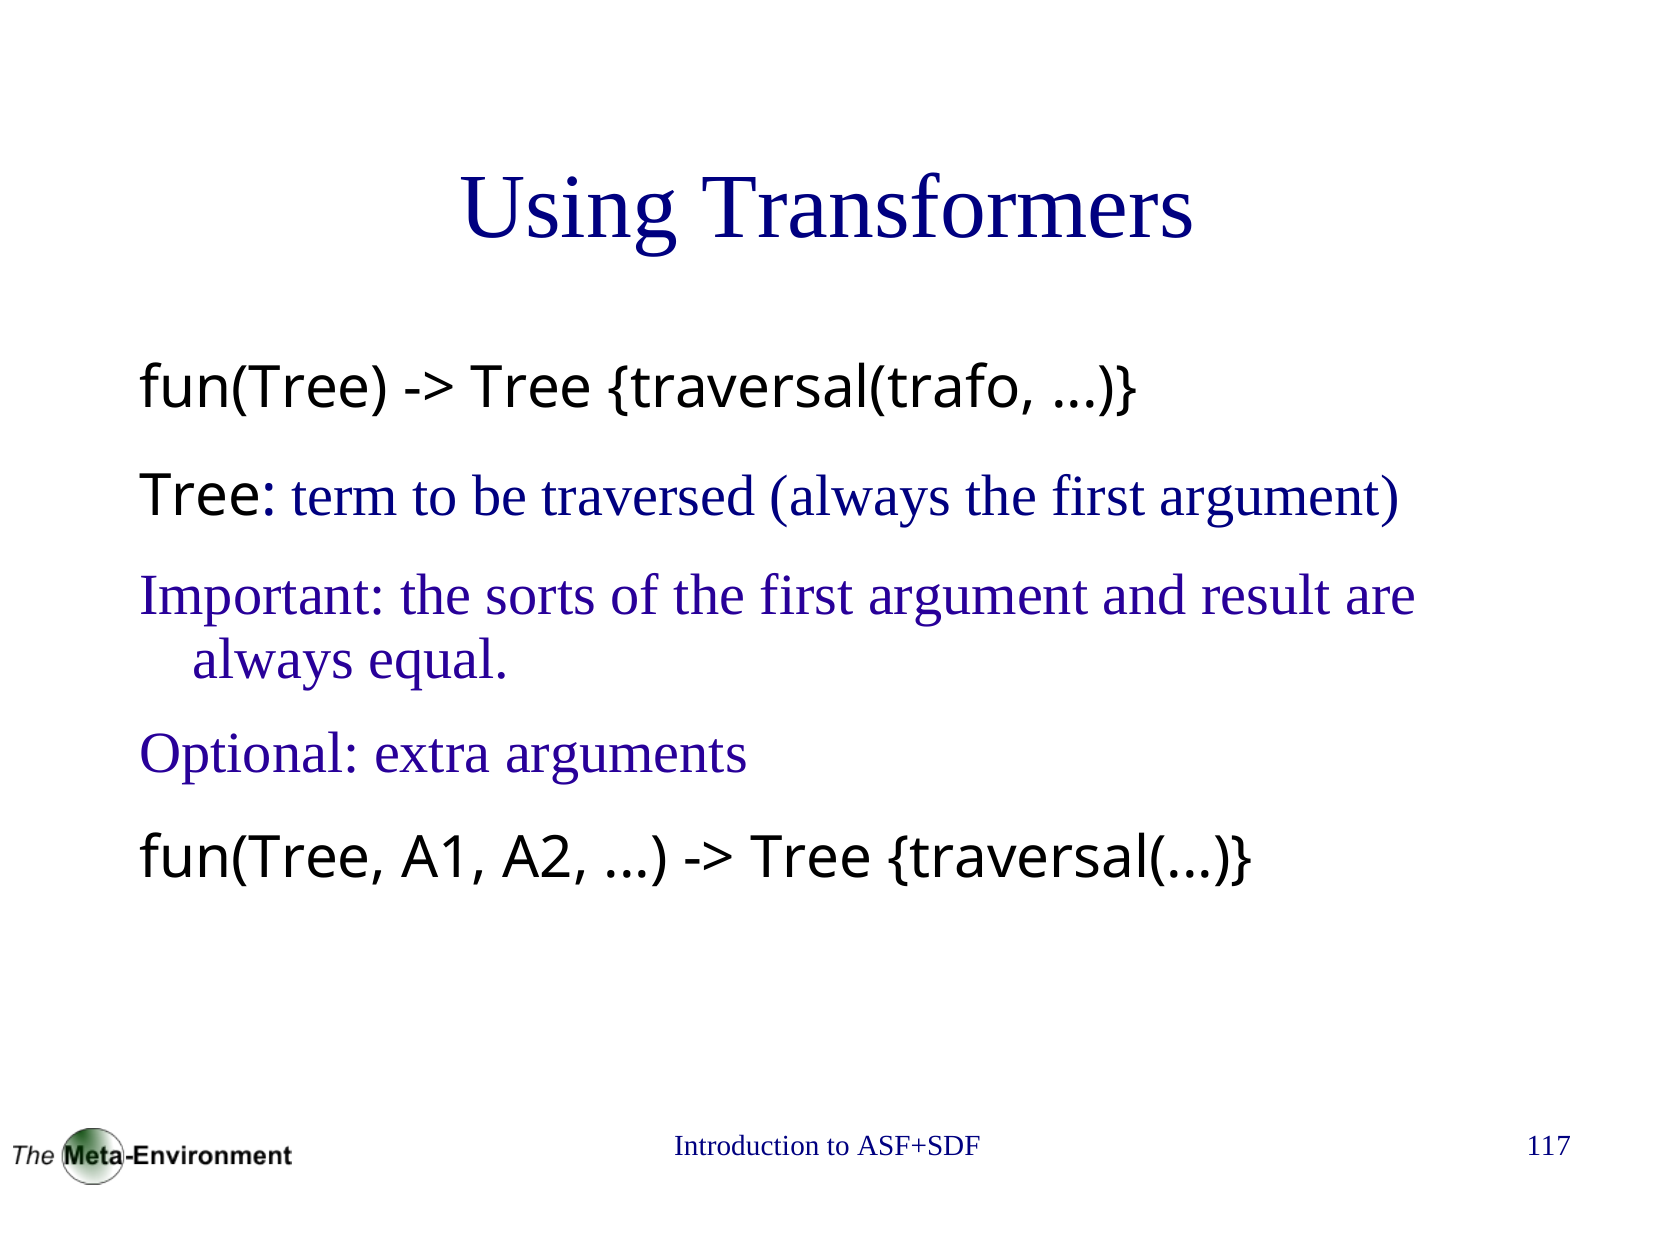

# Using Transformers
fun(Tree) -> Tree {traversal(trafo, ...)}
Tree: term to be traversed (always the first argument)
Important: the sorts of the first argument and result are always equal.
Optional: extra arguments
fun(Tree, A1, A2, ...) -> Tree {traversal(...)}
117